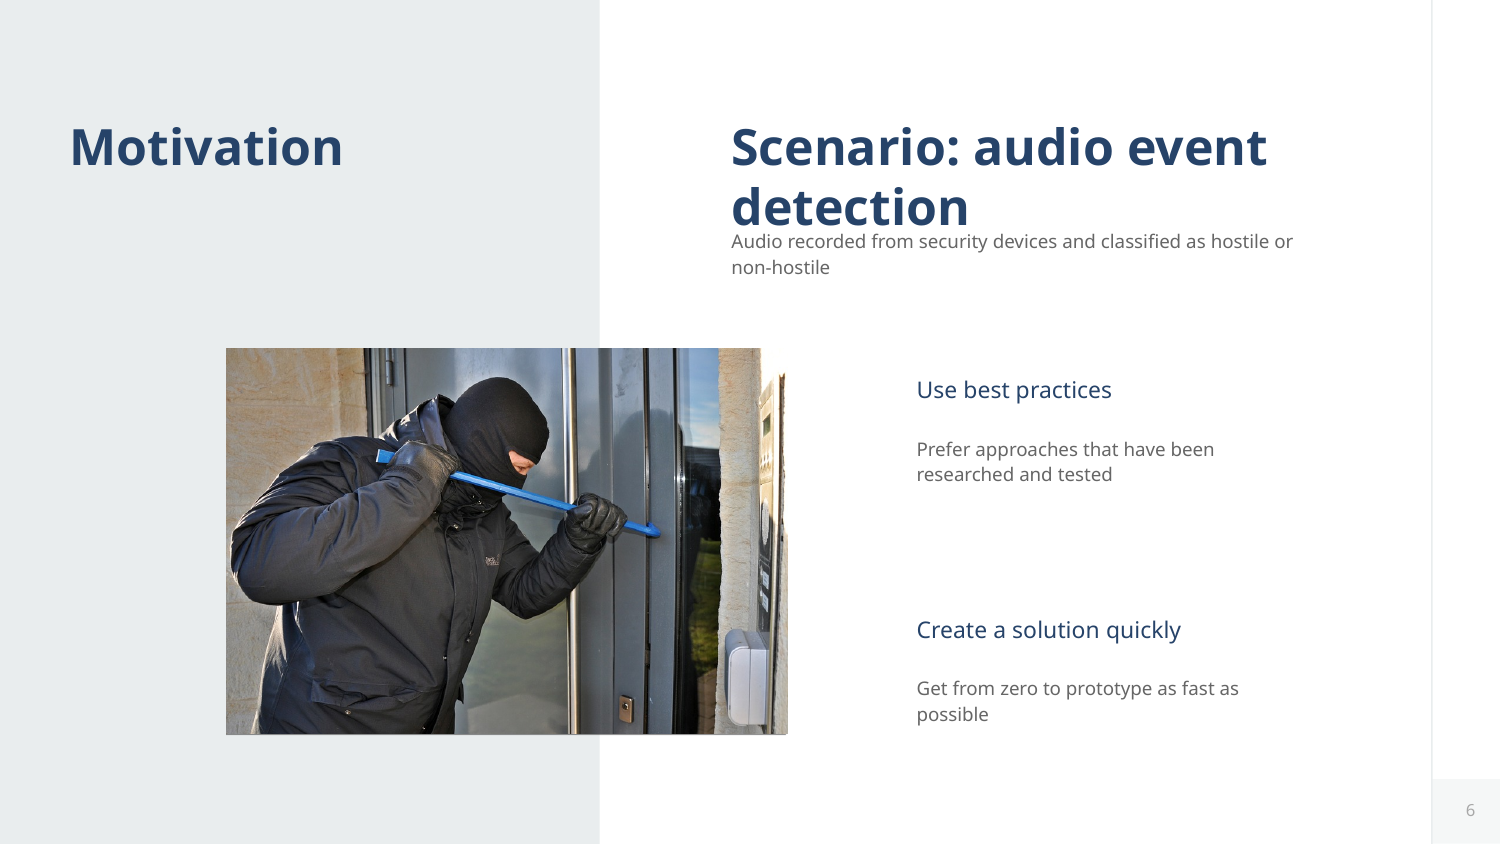

Motivation
# Scenario: audio event detection
Audio recorded from security devices and classified as hostile or non-hostile
Use best practices
Prefer approaches that have been researched and tested
Create a solution quickly
Get from zero to prototype as fast as possible